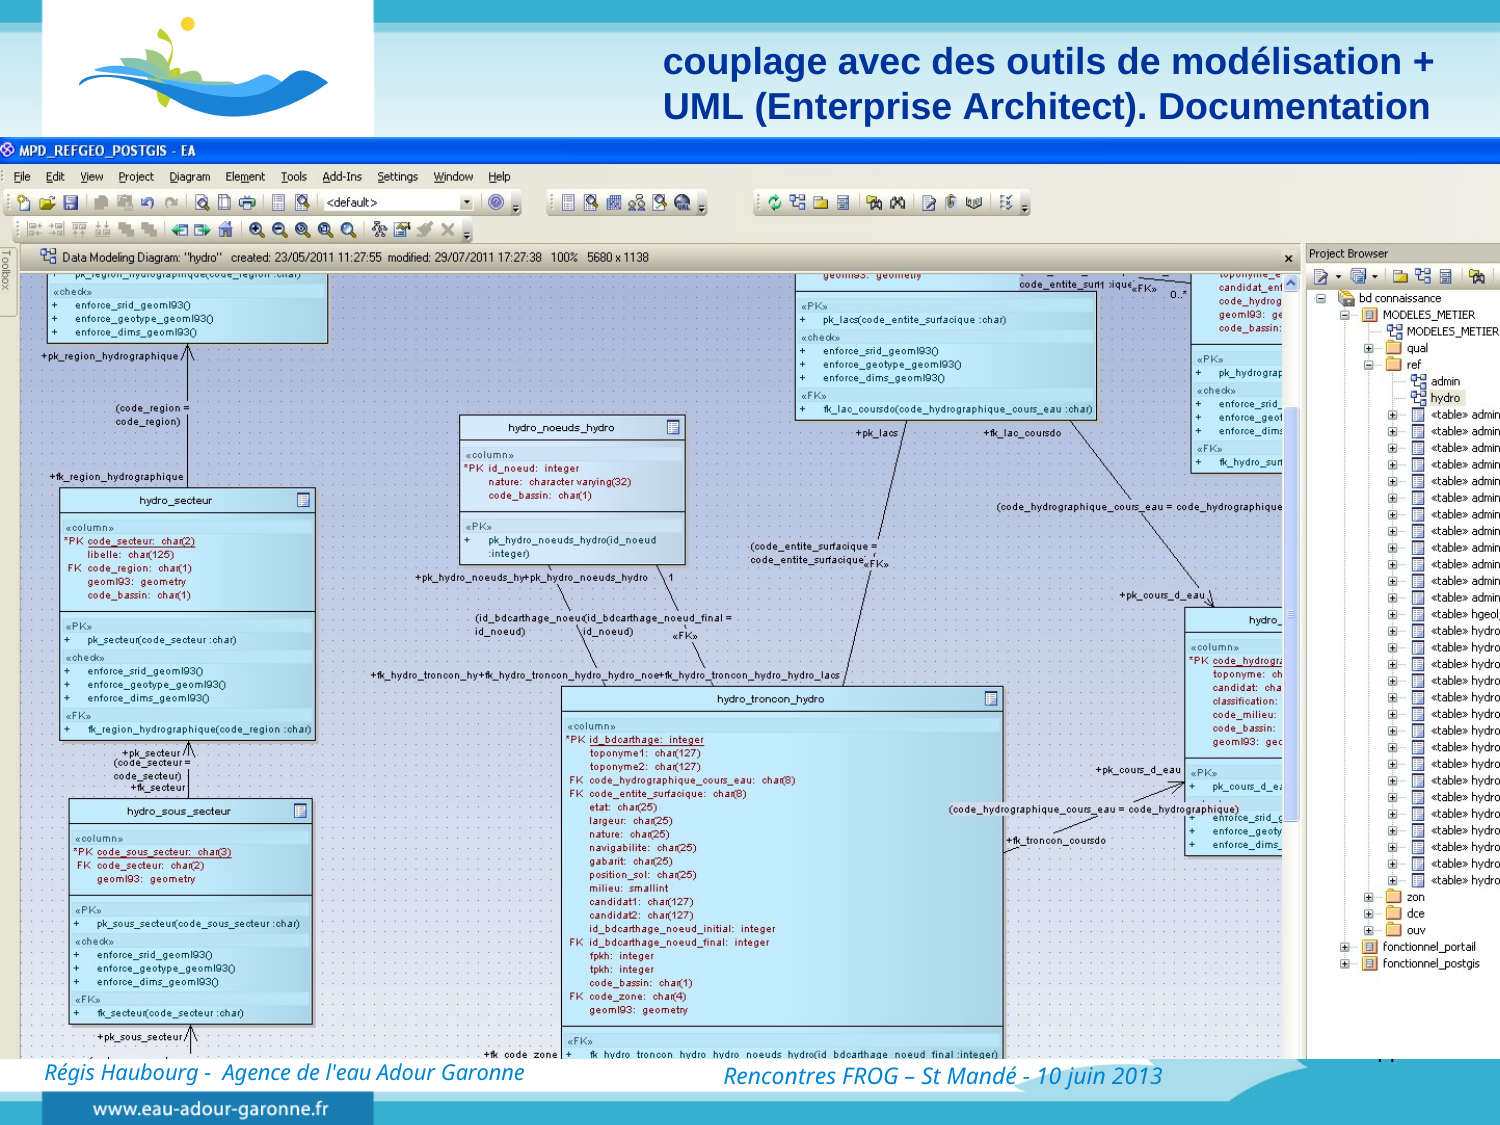

couplage avec des outils de modélisation +
UML (Enterprise Architect). Documentation
11
Régis Haubourg - Agence de l'eau Adour Garonne